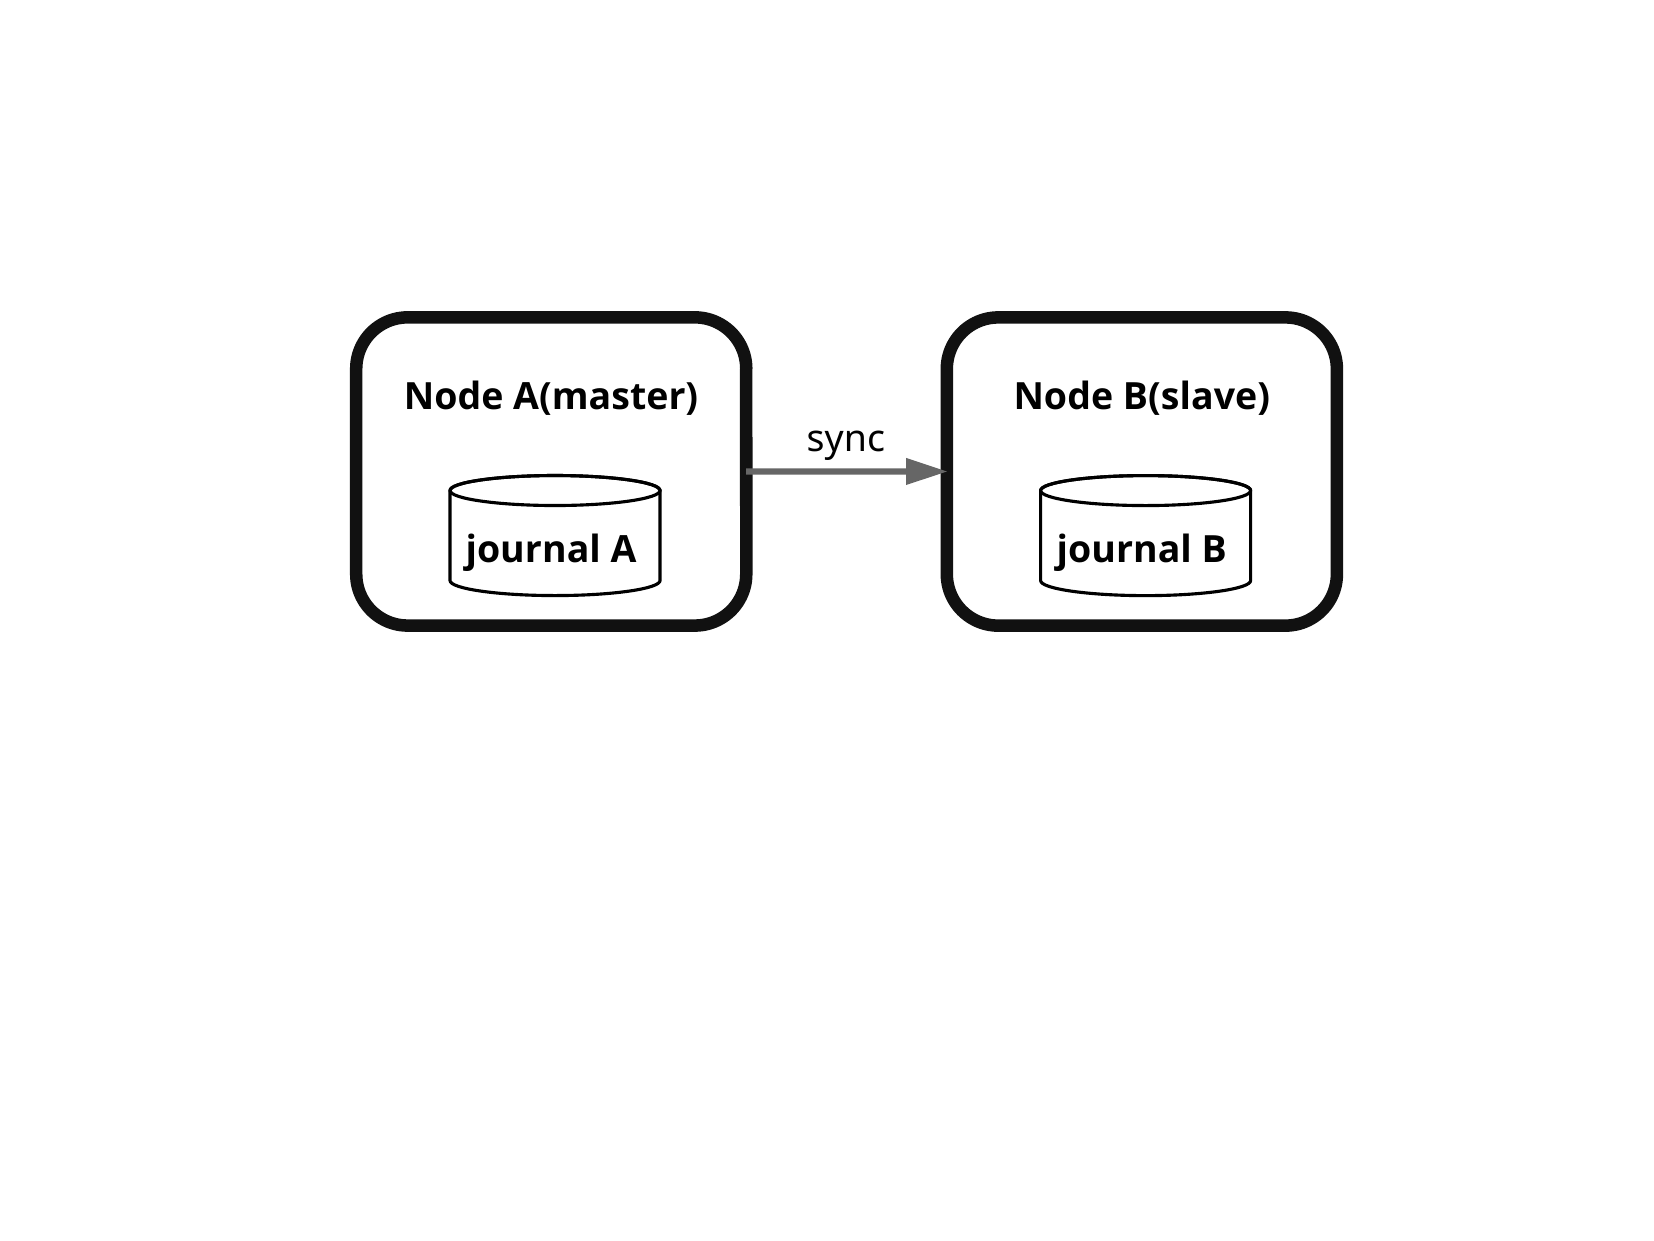

Node A(master)
journal A
Node B(slave)
journal B
sync